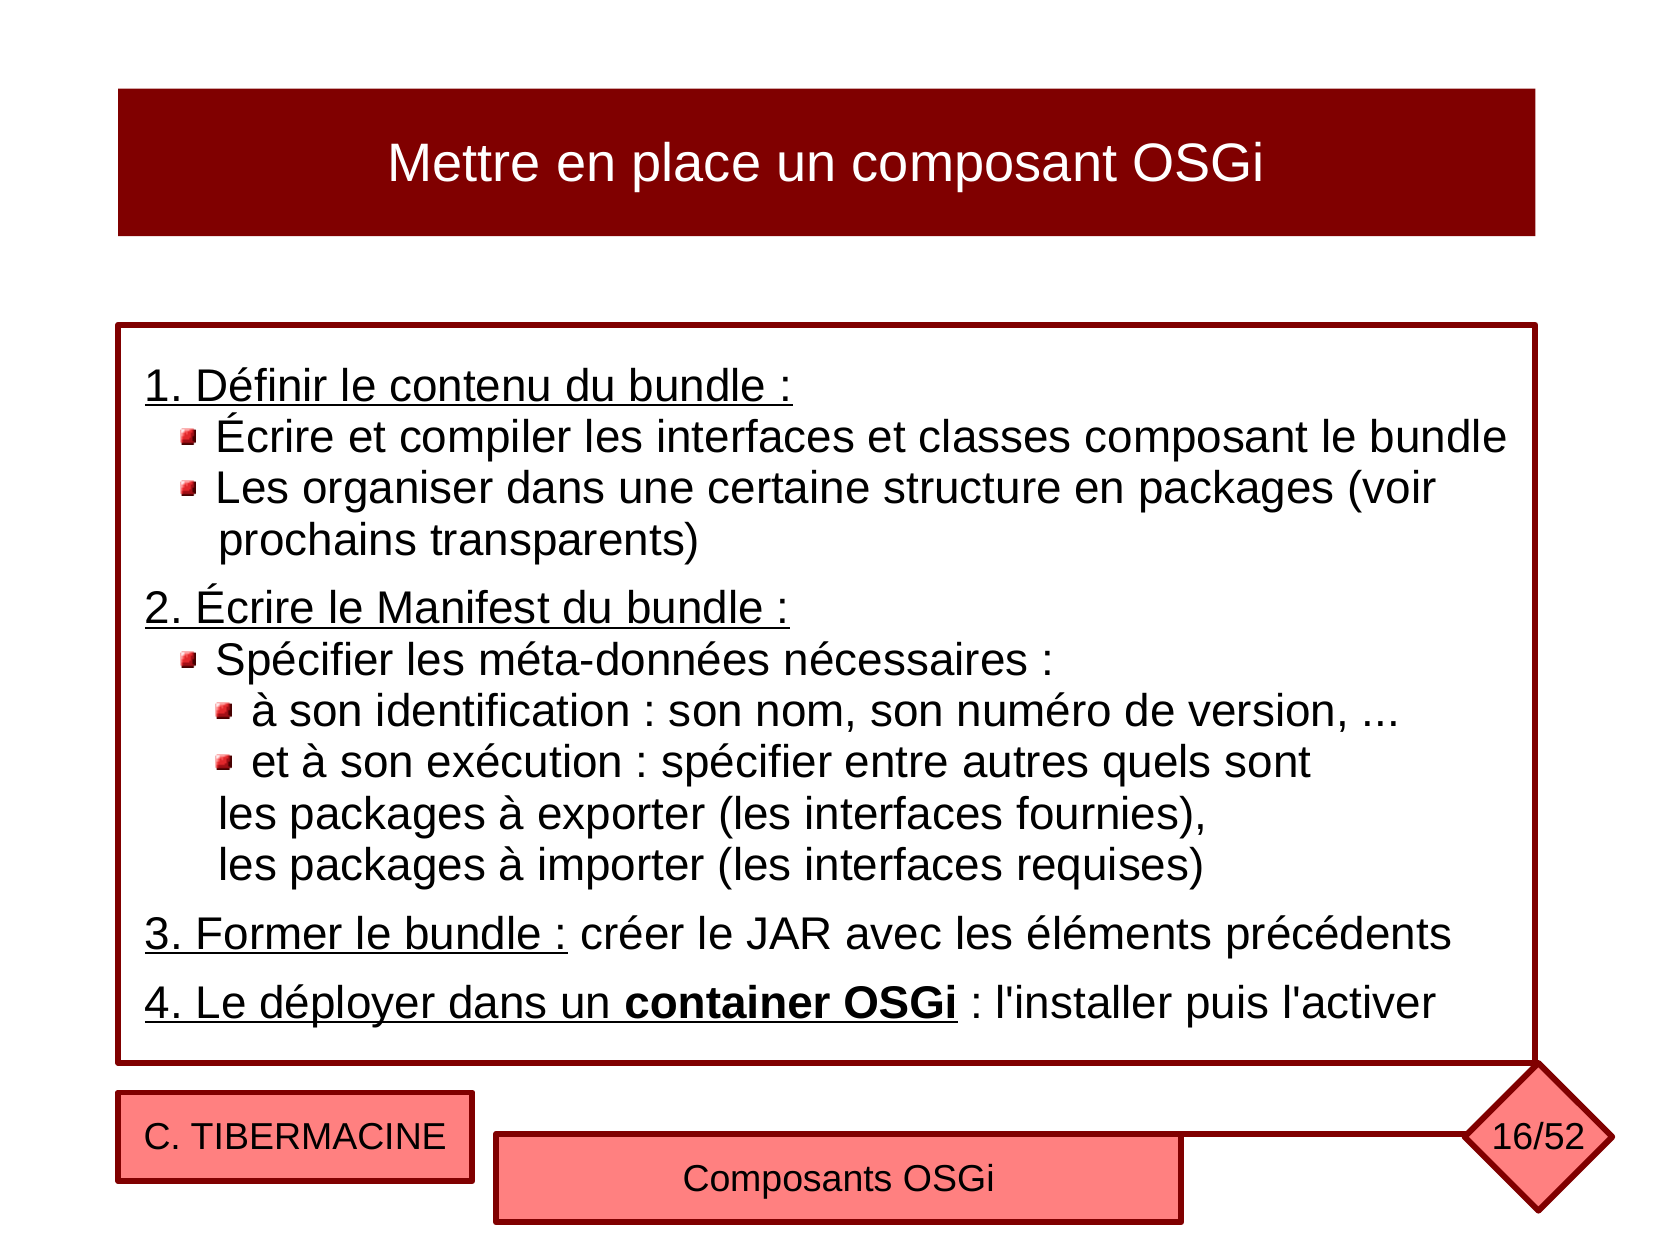

Mettre en place un composant OSGi
1. Définir le contenu du bundle :
Écrire et compiler les interfaces et classes composant le bundle
Les organiser dans une certaine structure en packages (voir
	prochains transparents)
2. Écrire le Manifest du bundle :
Spécifier les méta-données nécessaires :
à son identification : son nom, son numéro de version, ...
et à son exécution : spécifier entre autres quels sont
	les packages à exporter (les interfaces fournies),
	les packages à importer (les interfaces requises)
3. Former le bundle : créer le JAR avec les éléments précédents
4. Le déployer dans un container OSGi : l'installer puis l'activer
C. TIBERMACINE
Composants OSGi